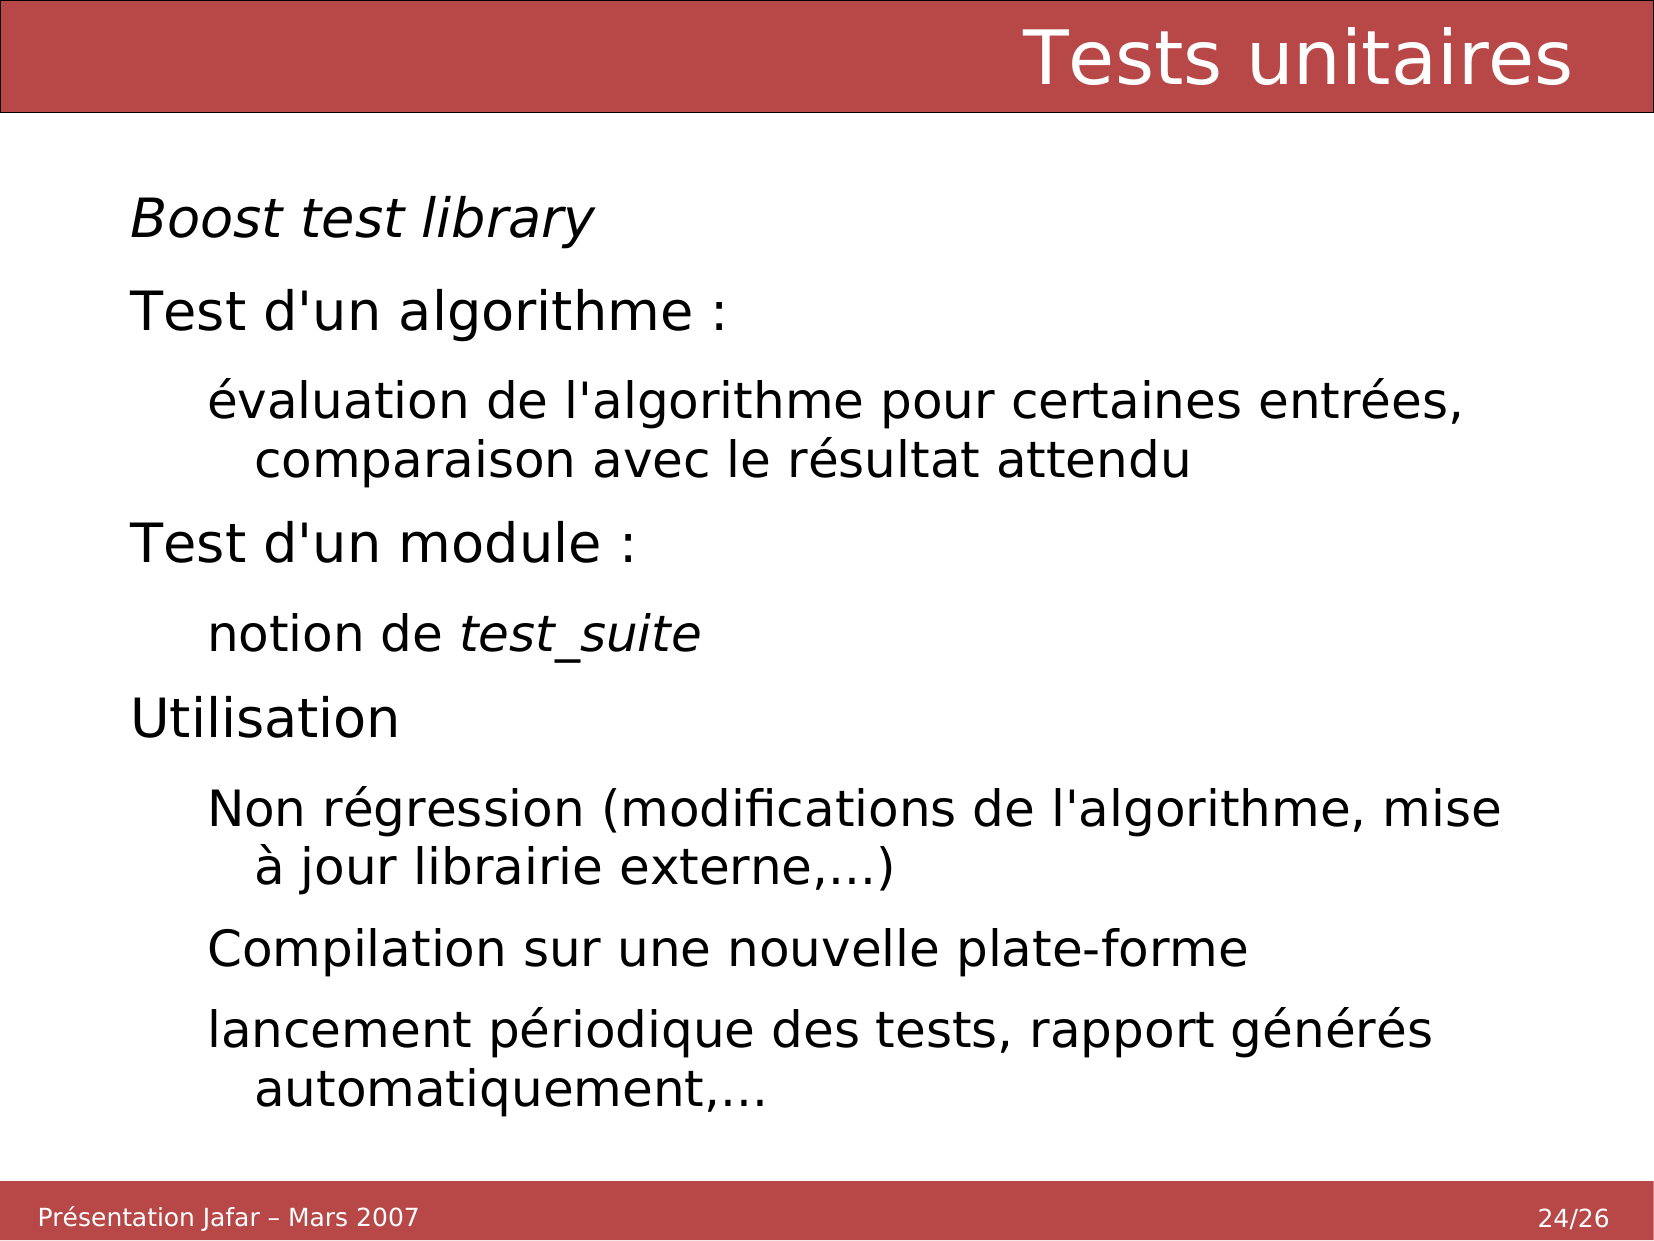

# Tests unitaires
Boost test library
Test d'un algorithme :
évaluation de l'algorithme pour certaines entrées, comparaison avec le résultat attendu
Test d'un module :
notion de test_suite
Utilisation
Non régression (modifications de l'algorithme, mise à jour librairie externe,...)
Compilation sur une nouvelle plate-forme
lancement périodique des tests, rapport générés automatiquement,...